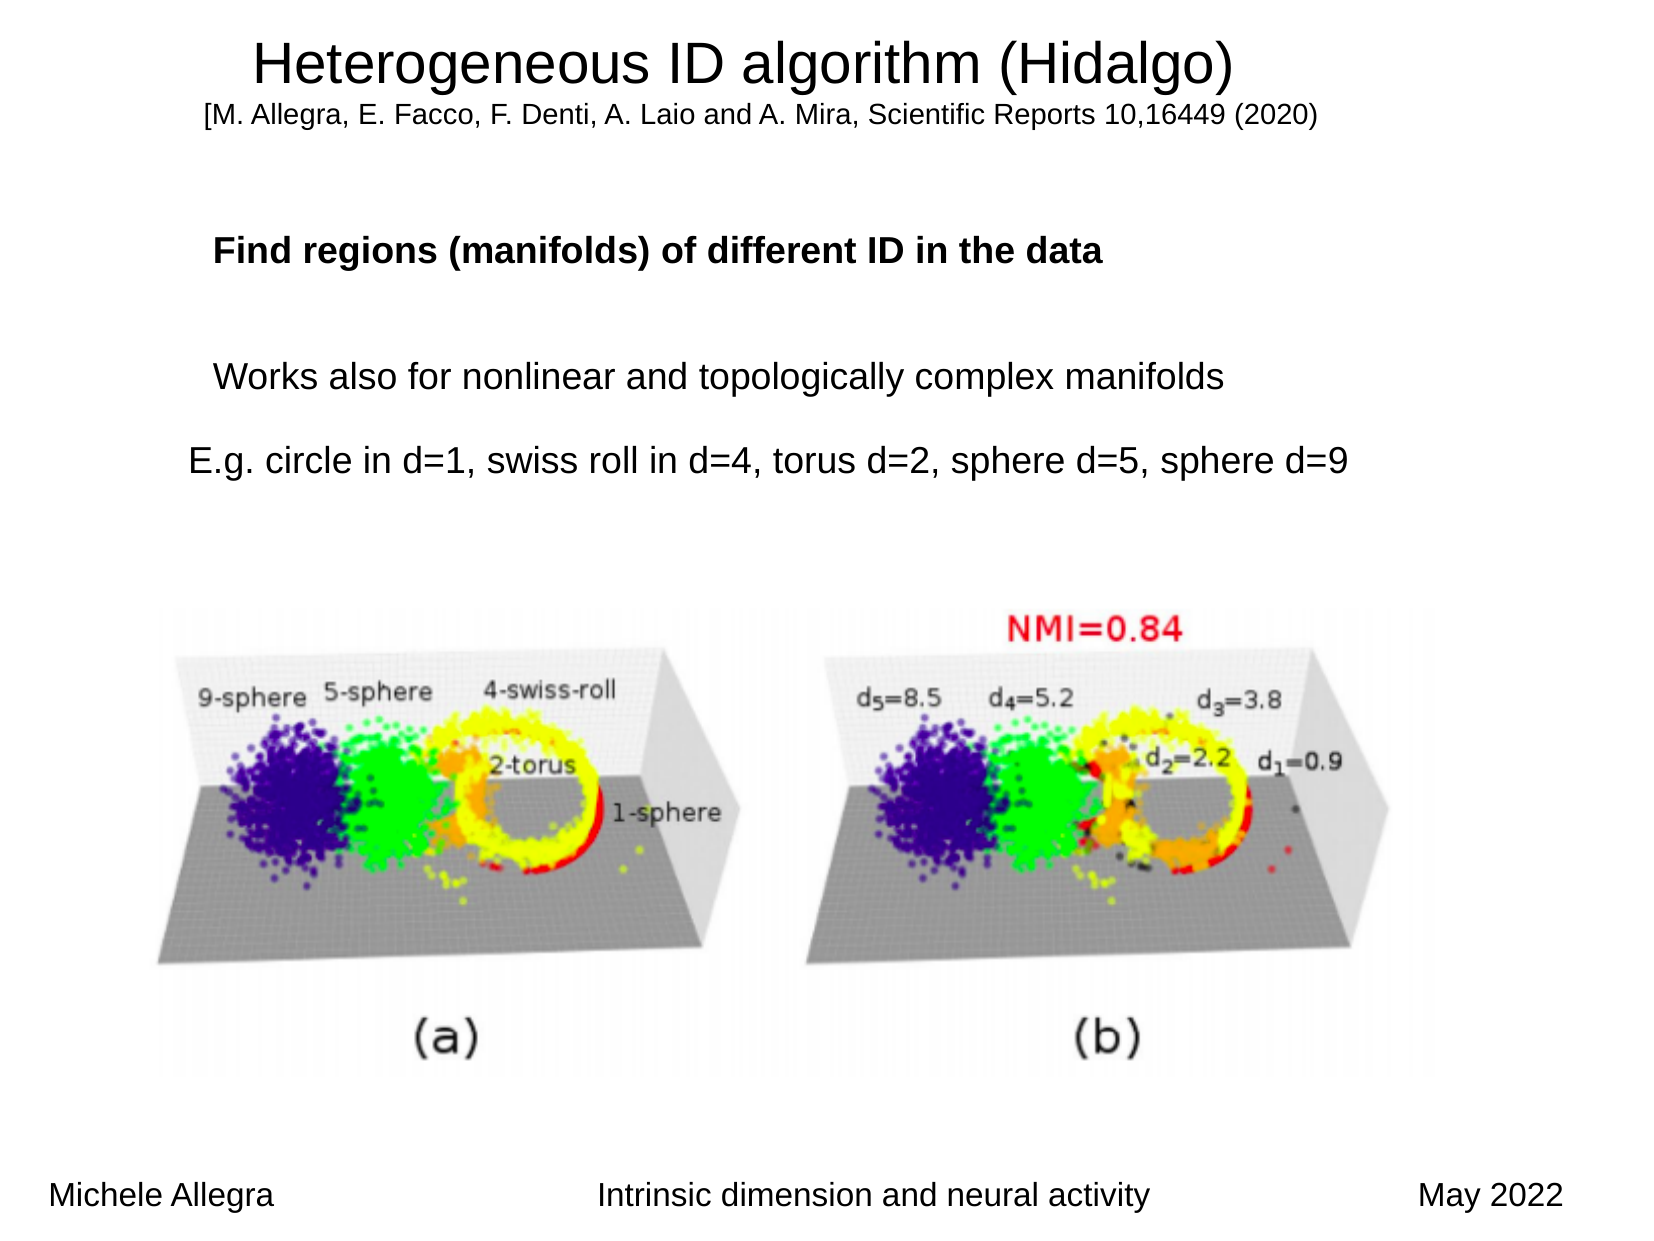

# Heterogeneous ID algorithm (Hidalgo)
[M. Allegra, E. Facco, F. Denti, A. Laio and A. Mira, Scientific Reports 10,16449 (2020)
Find regions (manifolds) of different ID in the data
Works also for nonlinear and topologically complex manifolds
 E.g. circle in d=1, swiss roll in d=4, torus d=2, sphere d=5, sphere d=9
Michele Allegra Intrinsic dimension and neural activity May 2022